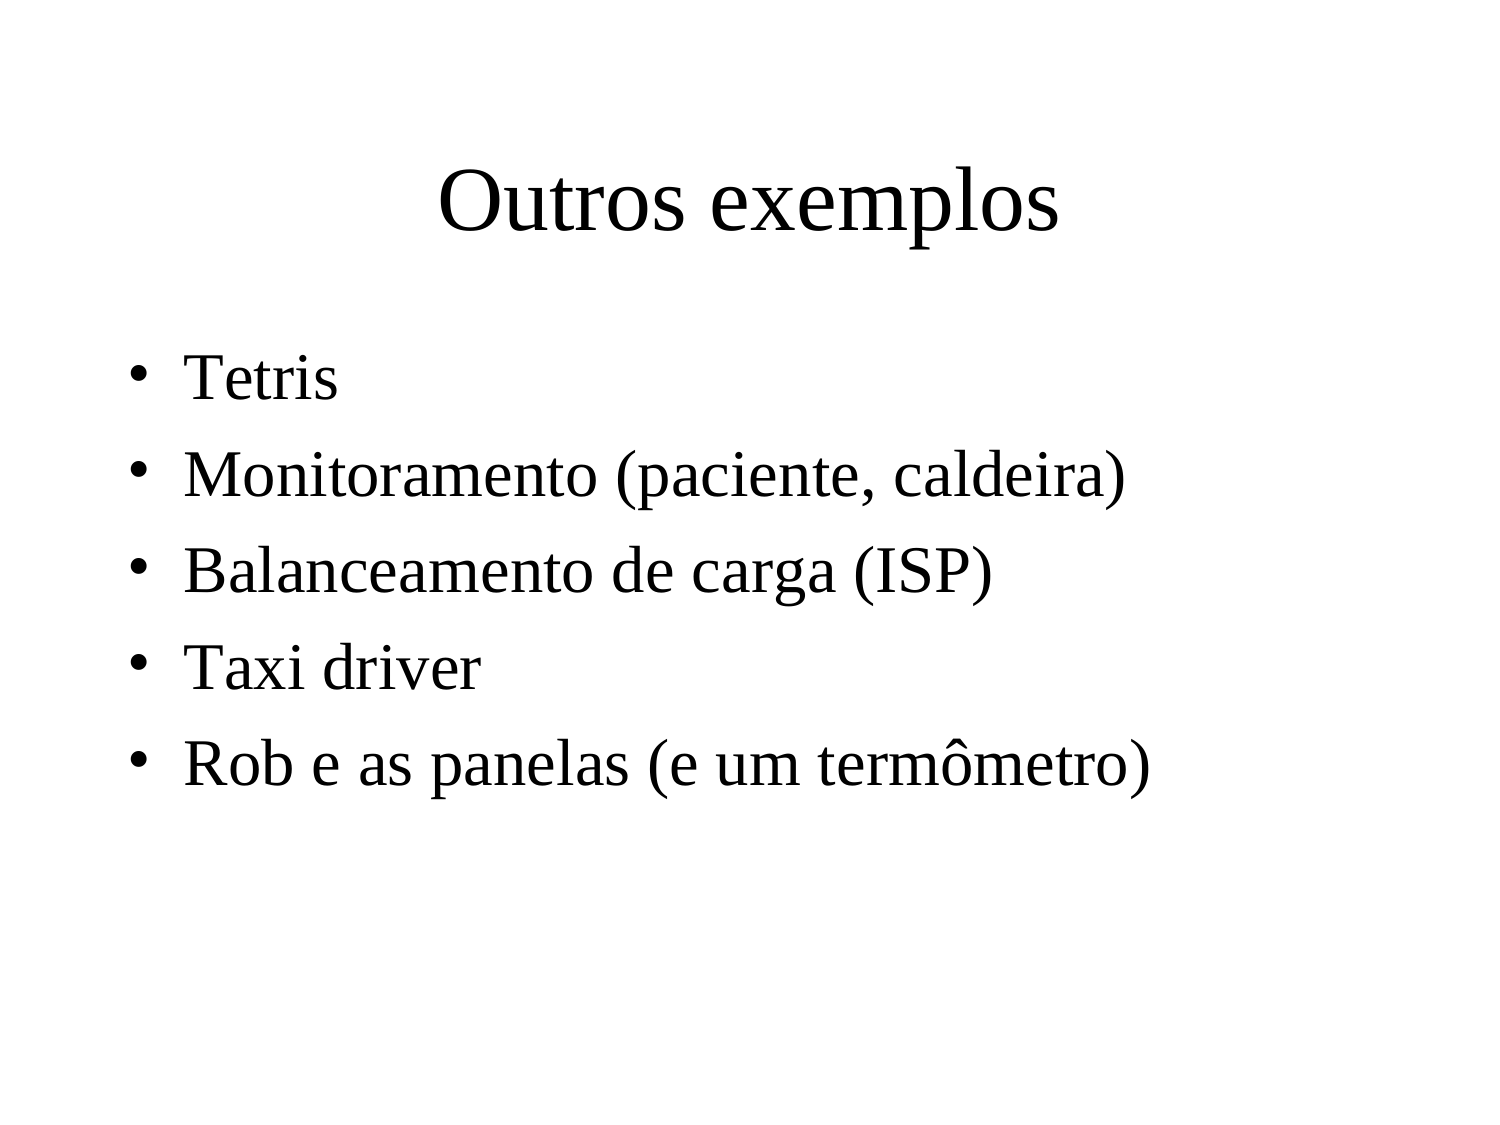

# Outros exemplos
Tetris
Monitoramento (paciente, caldeira)
Balanceamento de carga (ISP)
Taxi driver
Rob e as panelas (e um termômetro)